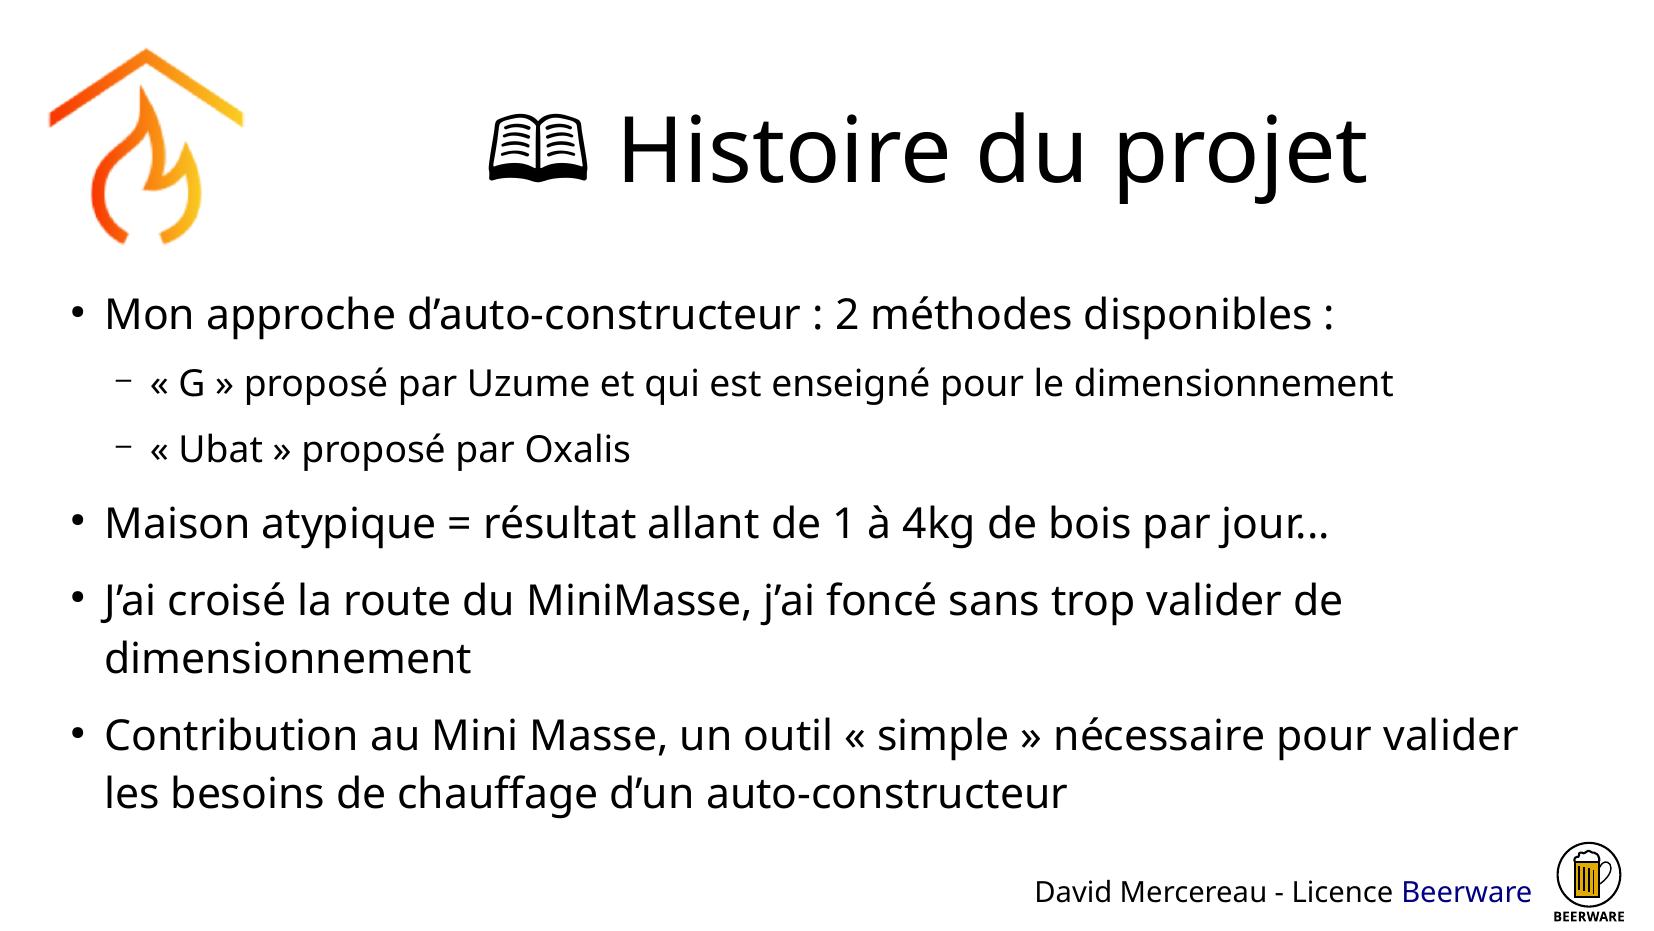

# 🕮 Histoire du projet
Mon approche d’auto-constructeur : 2 méthodes disponibles :
« G » proposé par Uzume et qui est enseigné pour le dimensionnement
« Ubat » proposé par Oxalis
Maison atypique = résultat allant de 1 à 4kg de bois par jour...
J’ai croisé la route du MiniMasse, j’ai foncé sans trop valider de dimensionnement
Contribution au Mini Masse, un outil « simple » nécessaire pour valider les besoins de chauffage d’un auto-constructeur